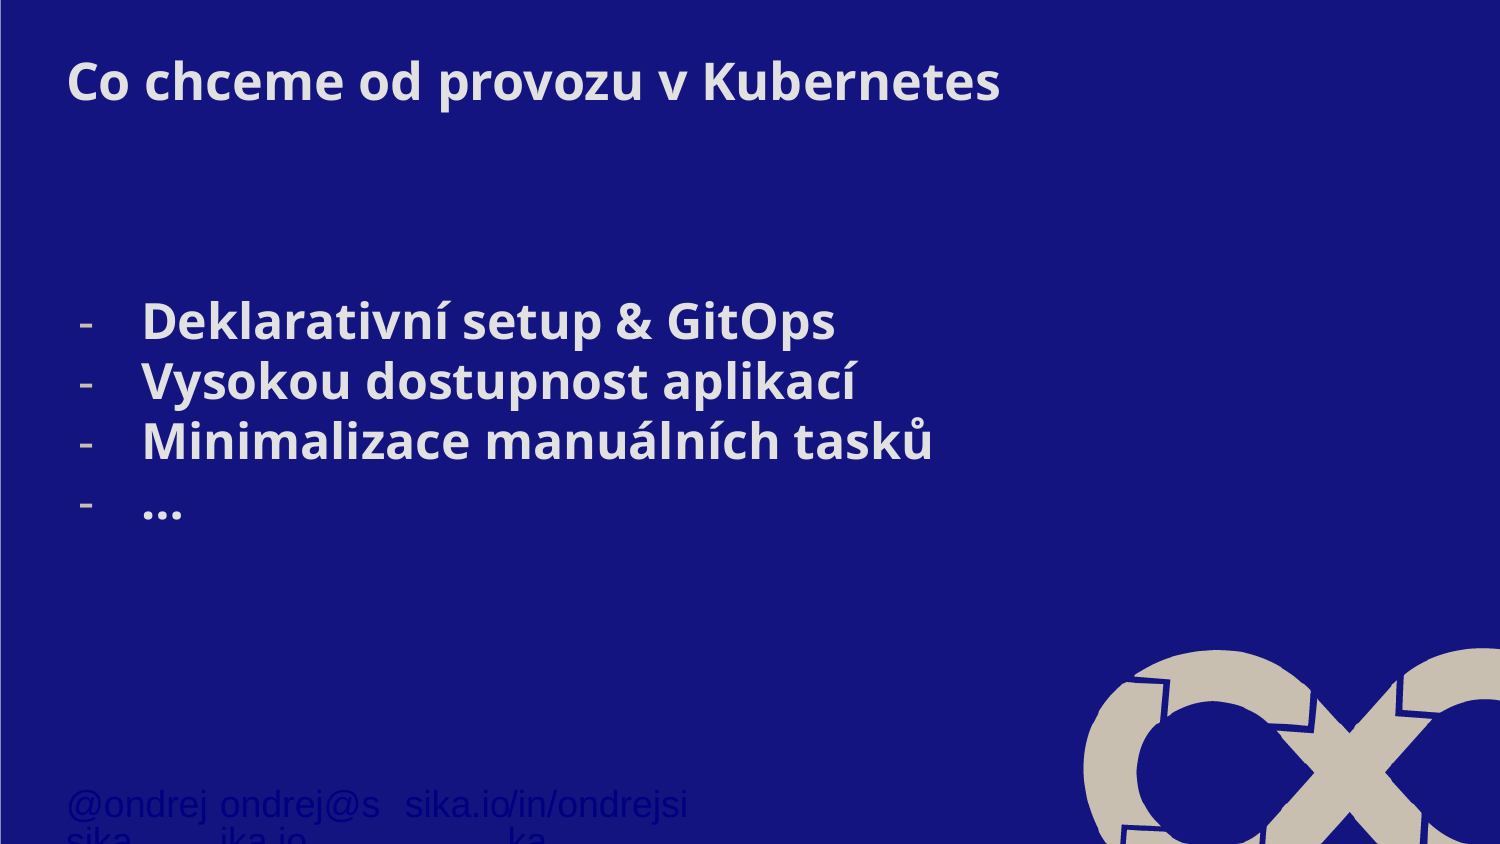

# Co chceme od provozu v Kubernetes
Deklarativní setup & GitOps
Vysokou dostupnost aplikací
Minimalizace manuálních tasků
…